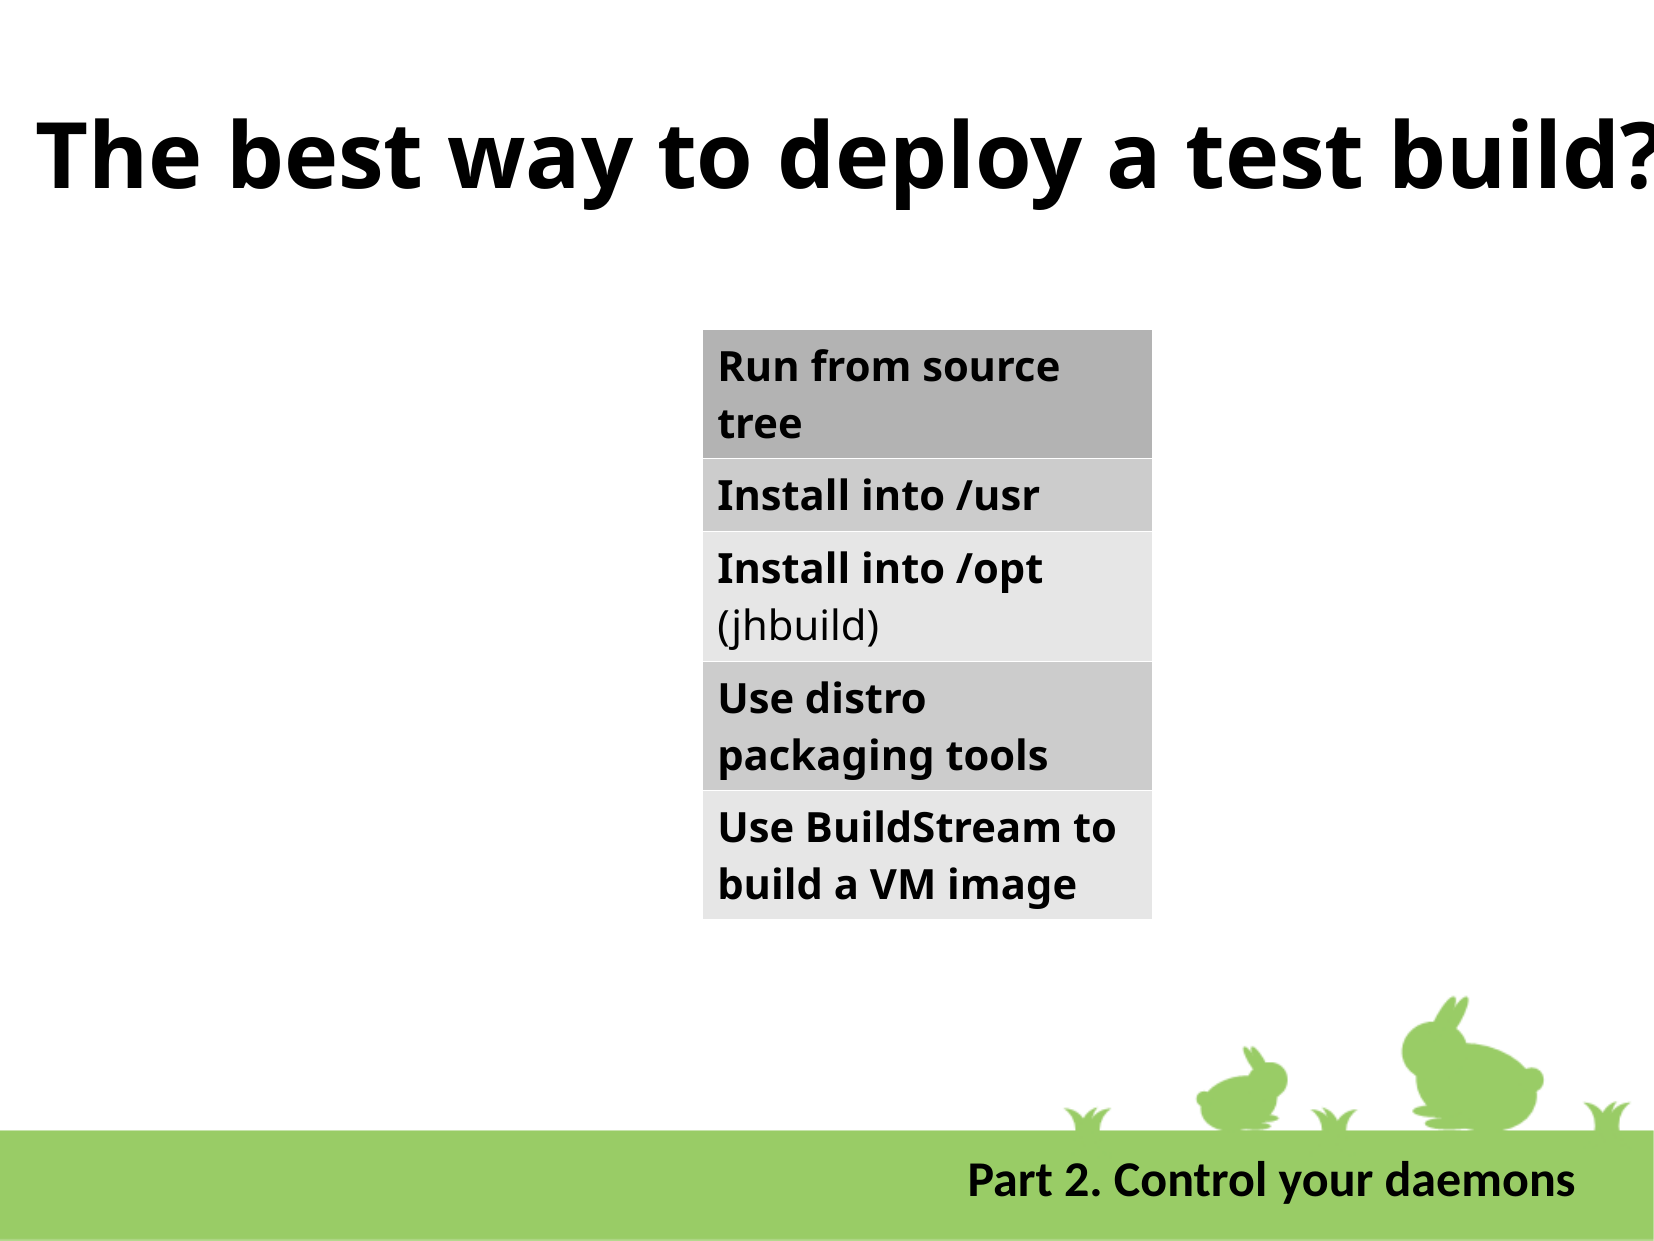

# The best way to deploy a test build?
source tree – most daemons
won’t work like this.
/usr – good quick hack. you’ll
probably break your computer
/opt – good compromise but many daemons don’t work this way
| Run from source tree |
| --- |
| Install into /usr |
| Install into /opt (jhbuild) |
| Use distro packaging tools |
| Use BuildStream to build a VM image |
 Part 2. Control your daemons